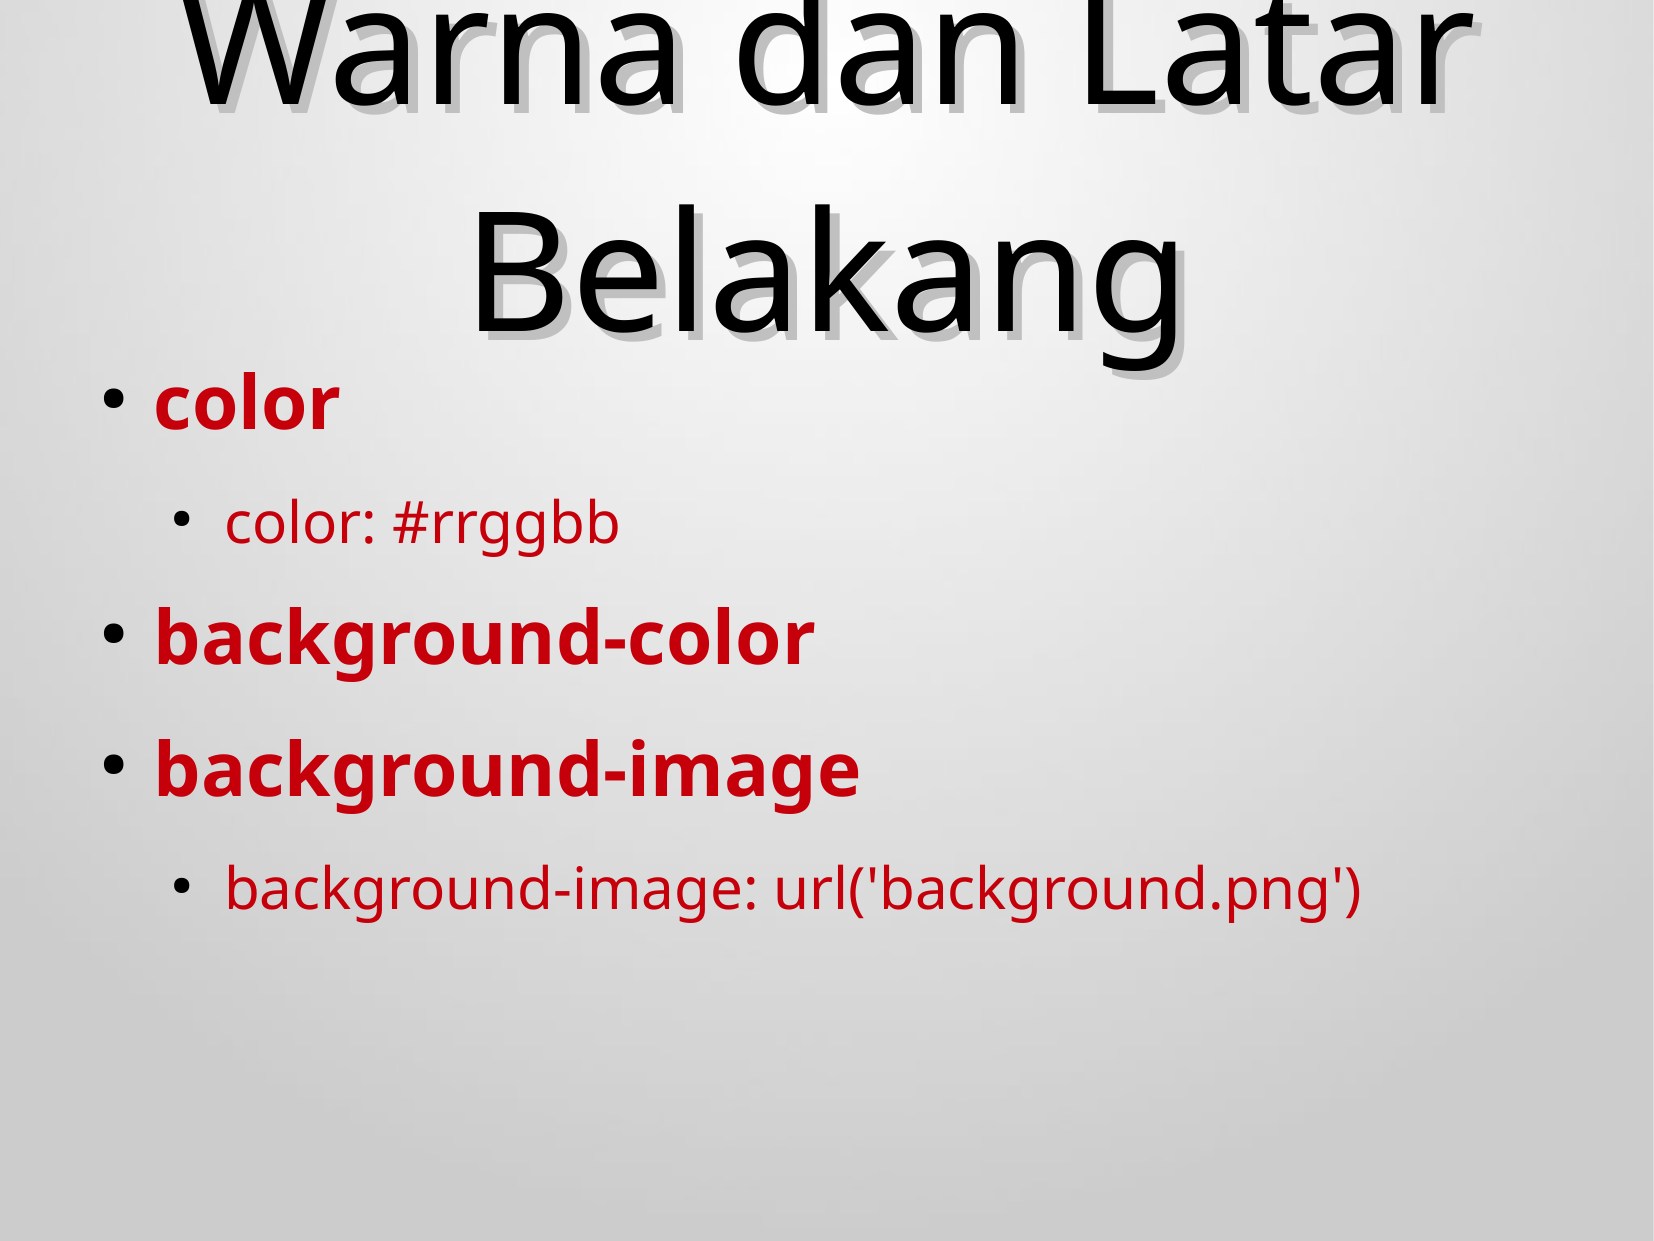

# Warna dan Latar Belakang
color
color: #rrggbb
background-color
background-image
background-image: url('background.png')